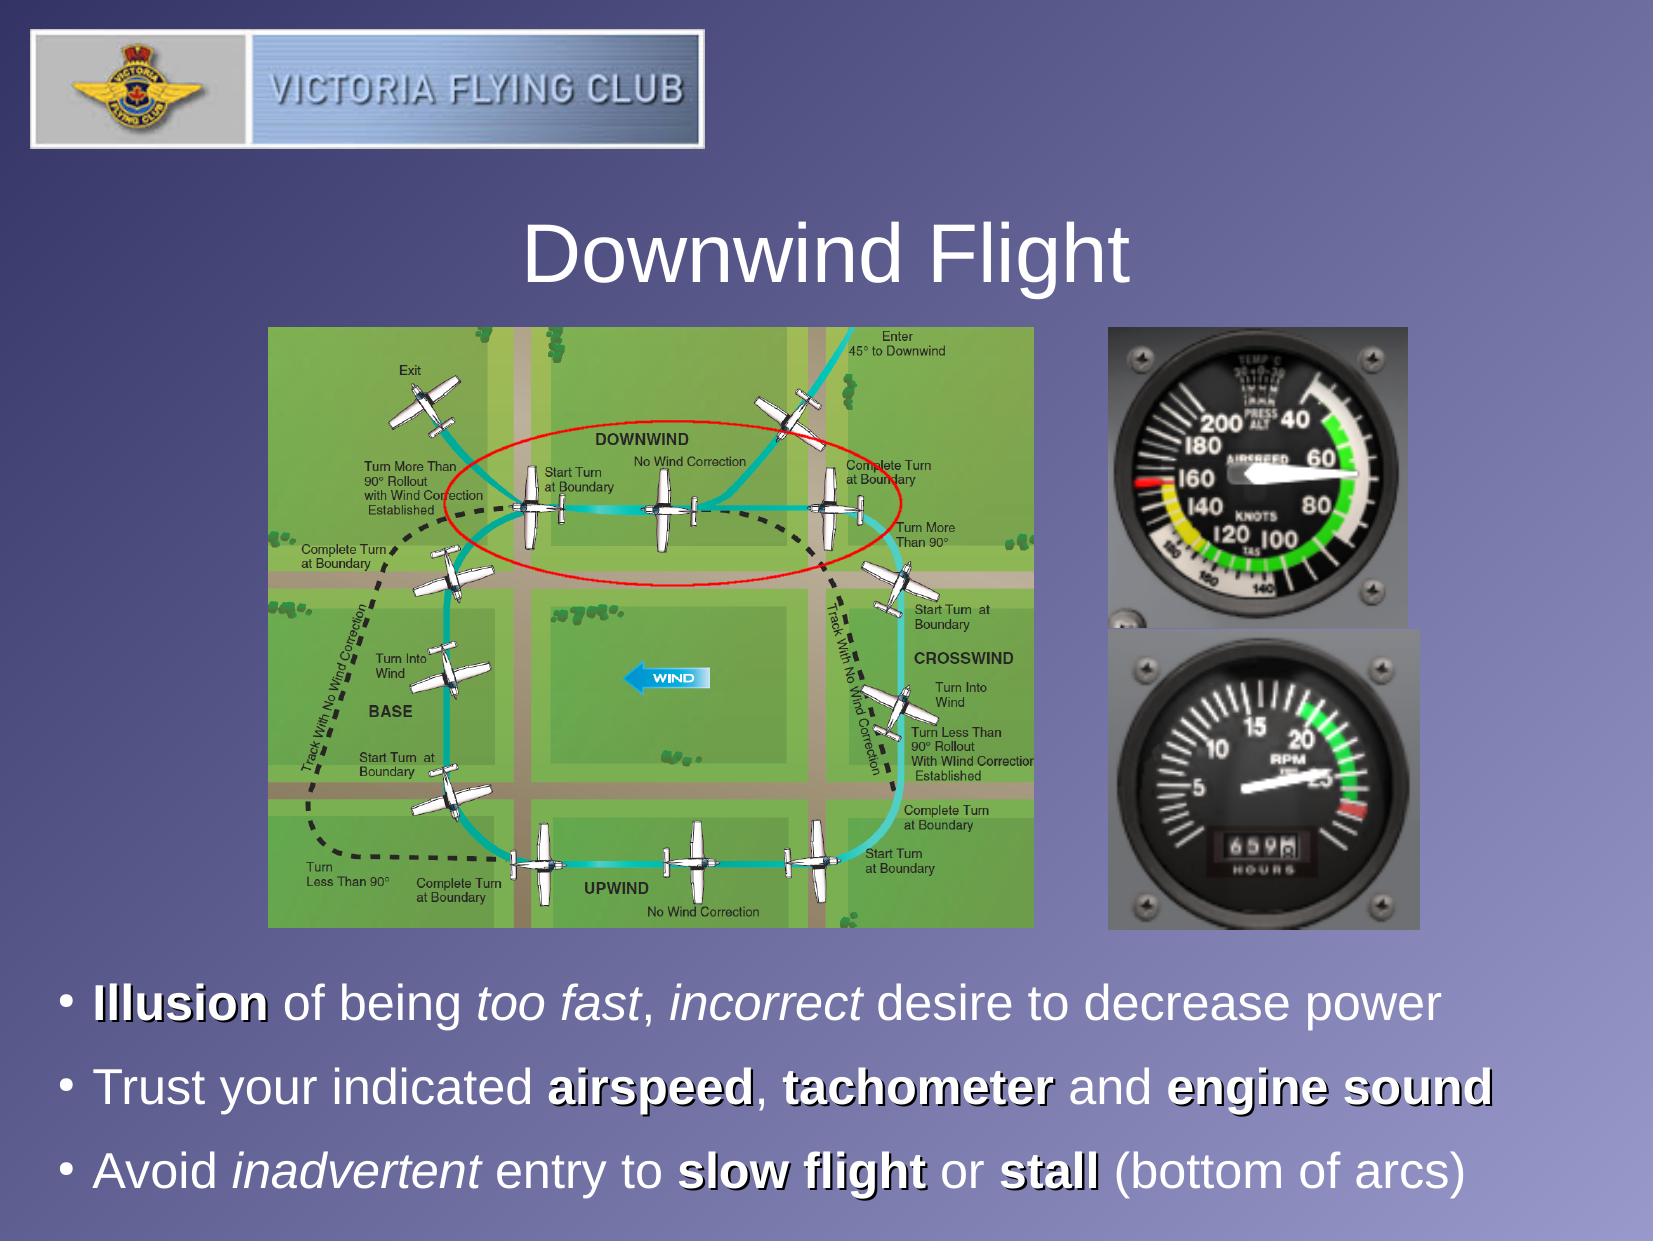

# Downwind Flight
Illusion of being too fast, incorrect desire to decrease power
Trust your indicated airspeed, tachometer and engine sound
Avoid inadvertent entry to slow flight or stall (bottom of arcs)